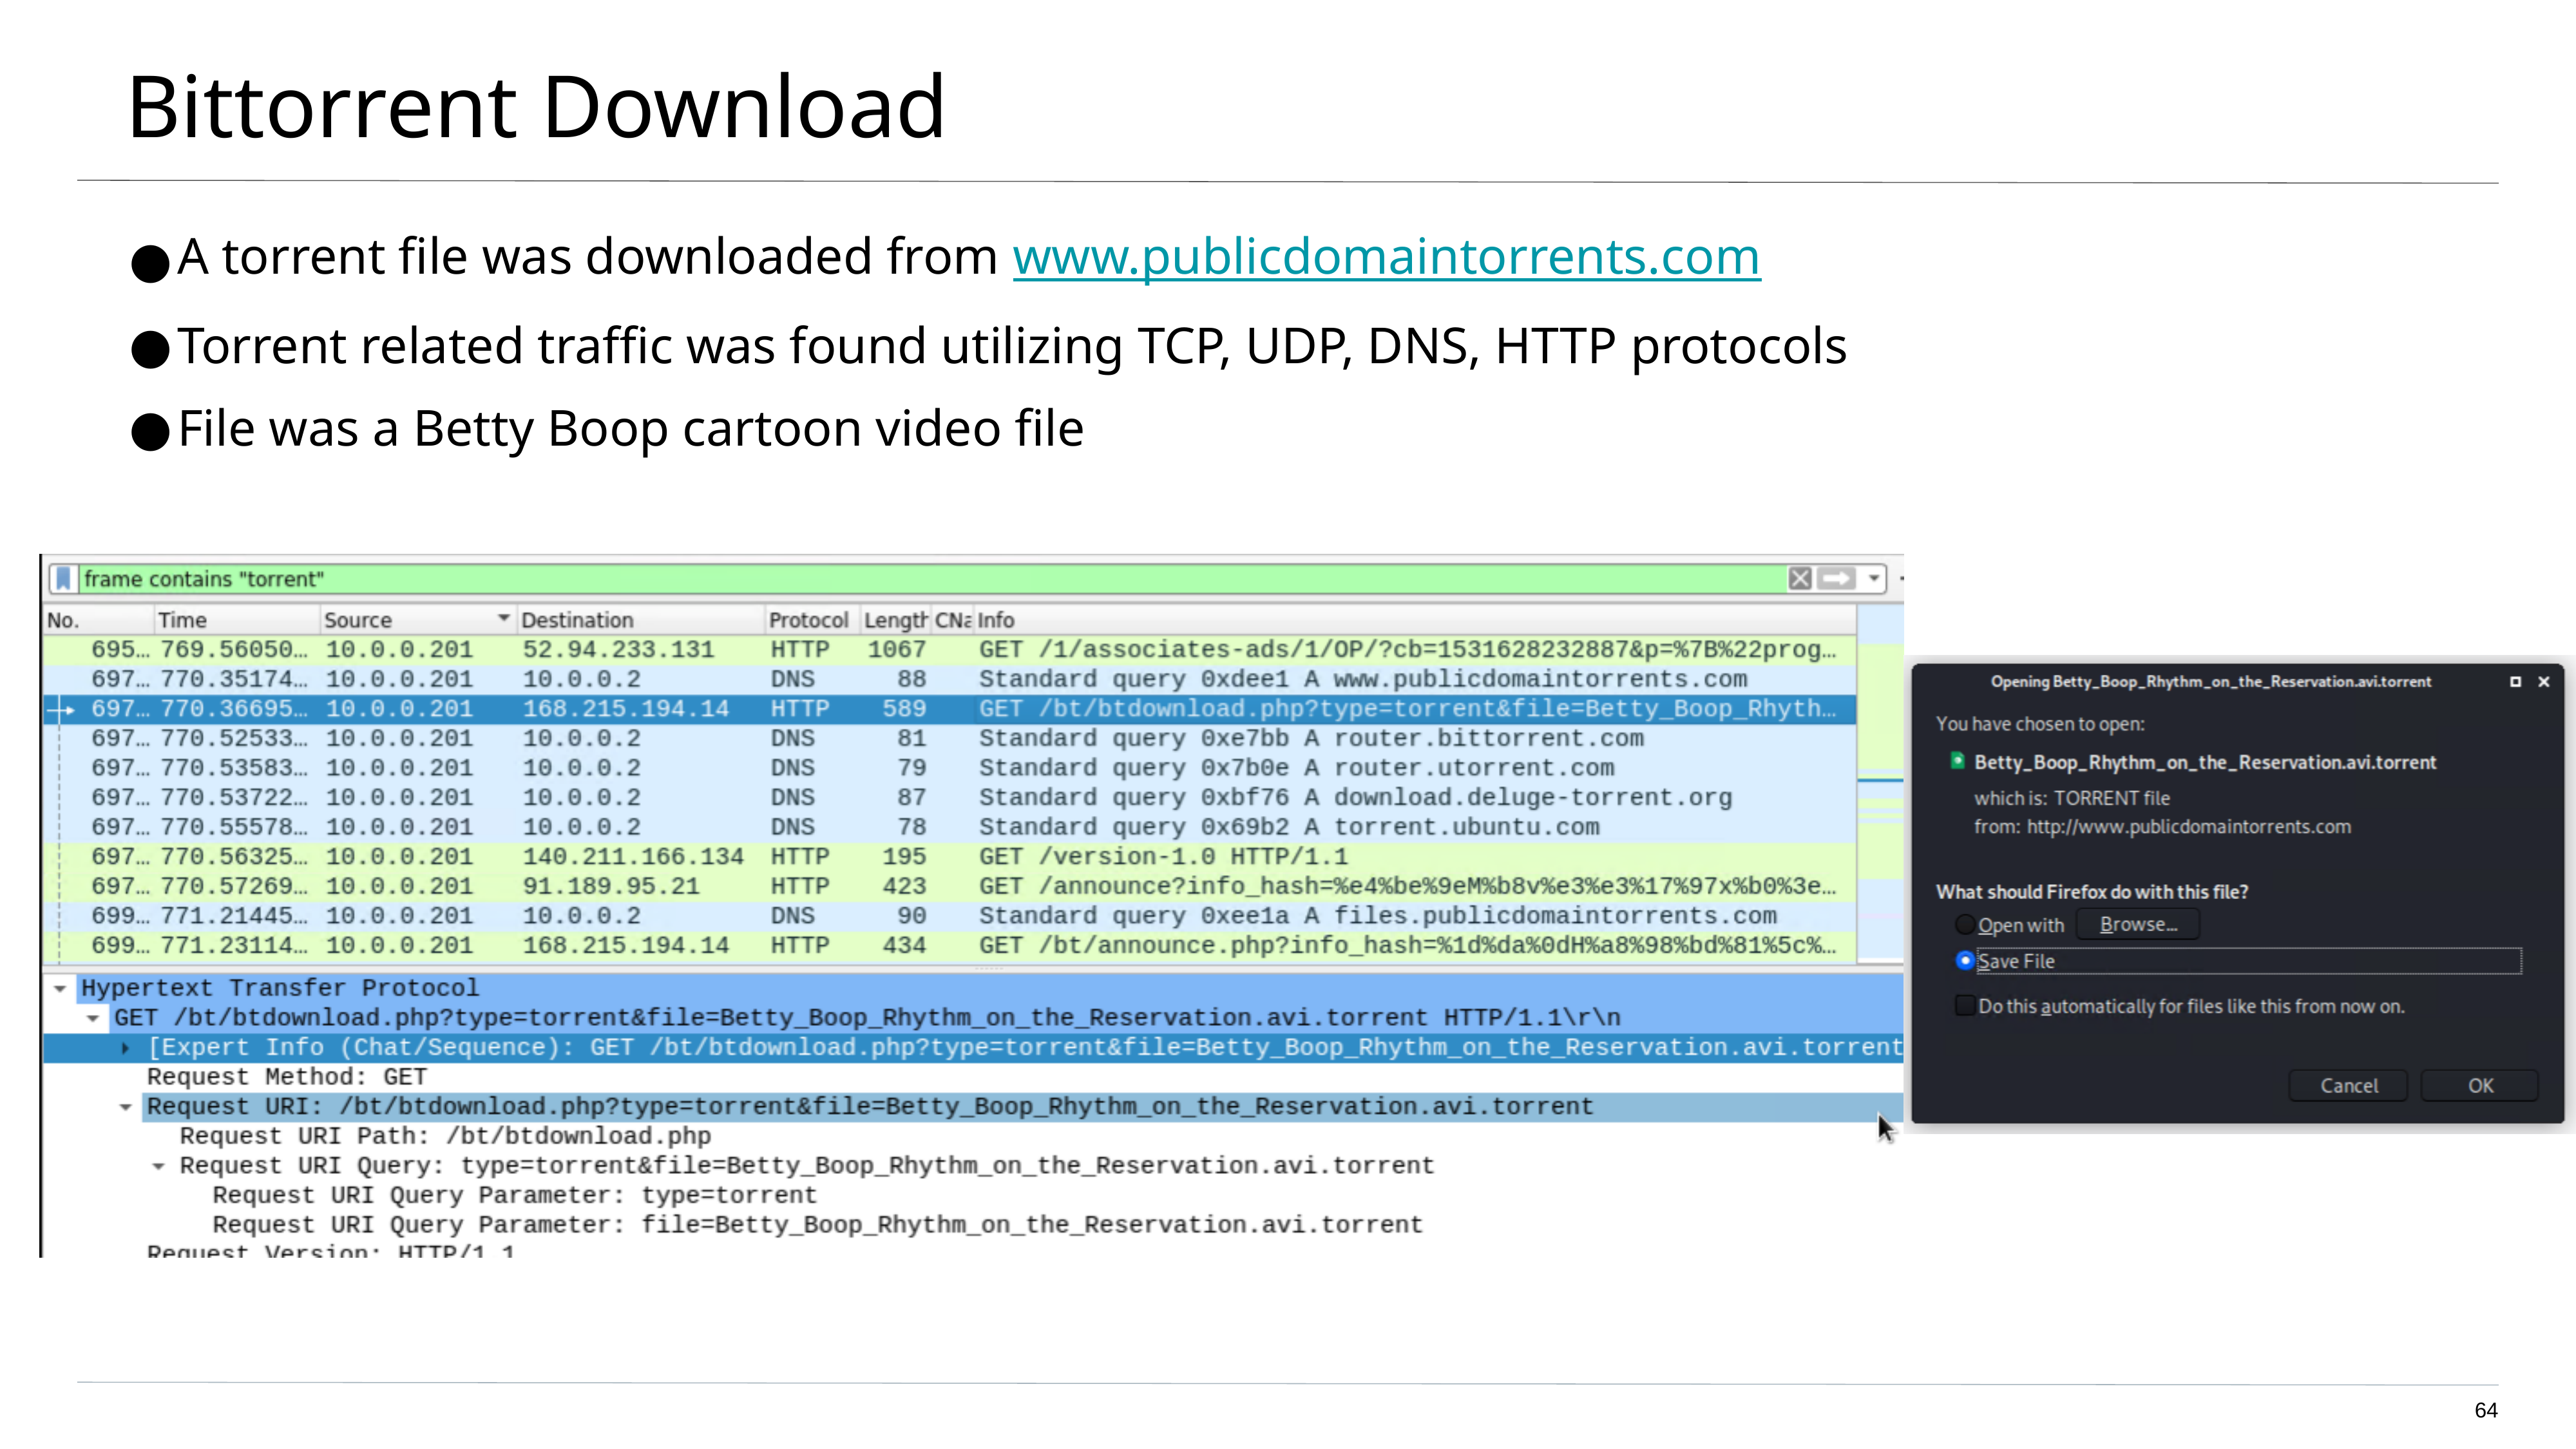

# Bittorrent Download
A torrent file was downloaded from www.publicdomaintorrents.com
Torrent related traffic was found utilizing TCP, UDP, DNS, HTTP protocols
File was a Betty Boop cartoon video file